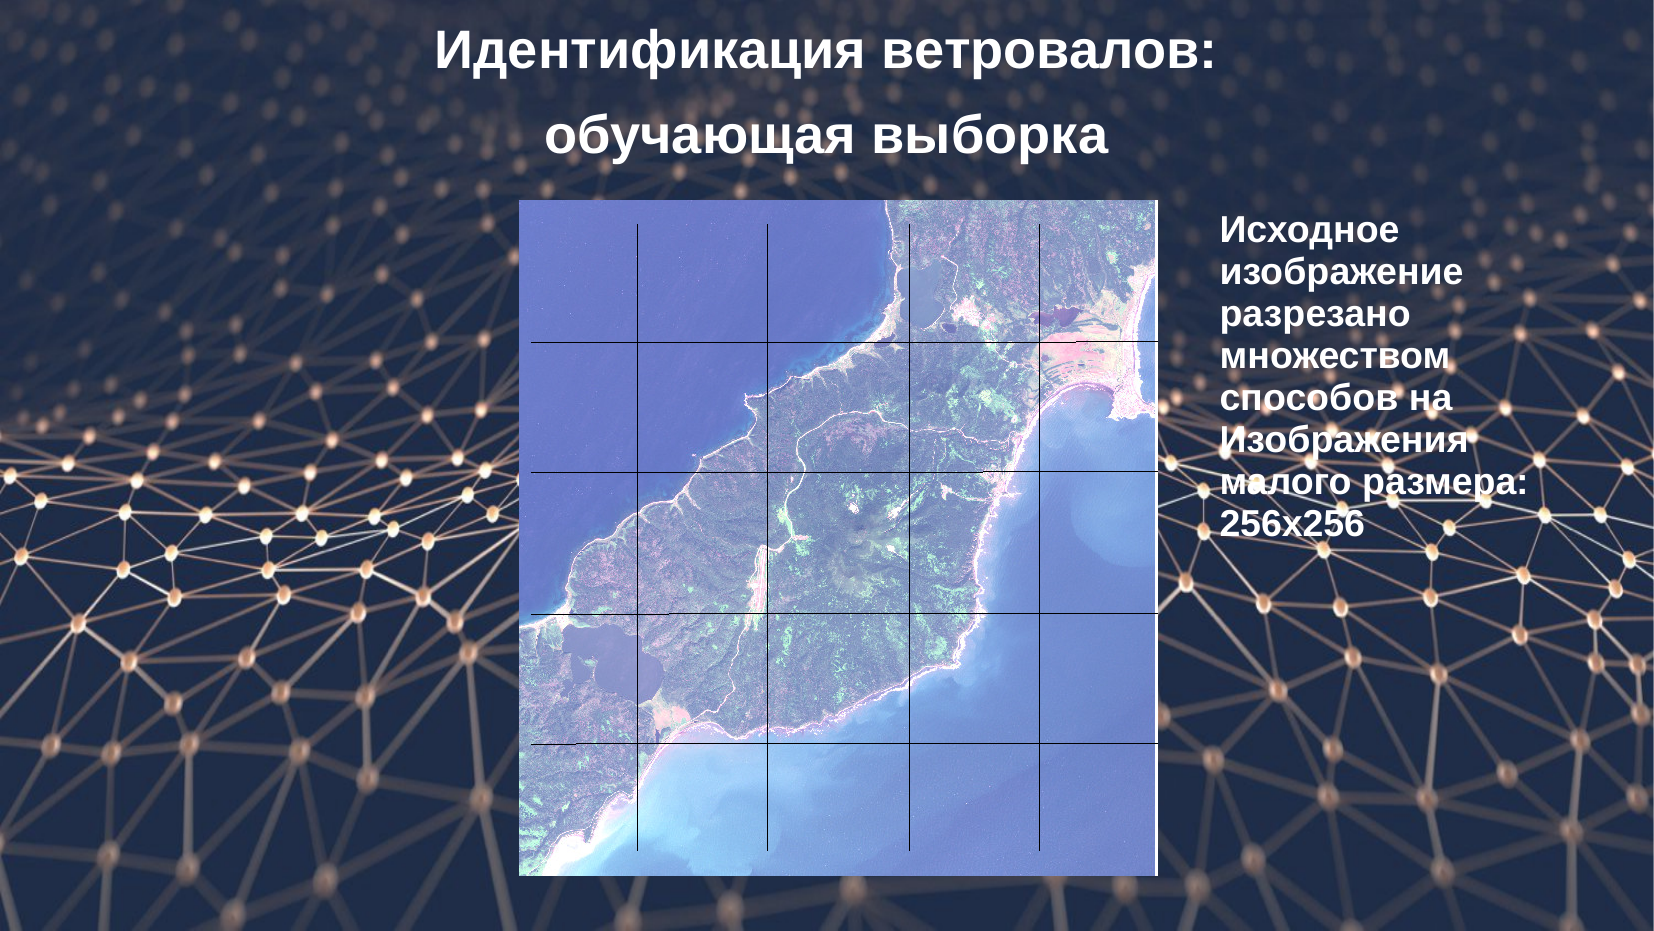

Идентификация ветровалов:
обучающая выборка
Исходное изображение
разрезано множеством способов на
Изображения малого размера:
256x256